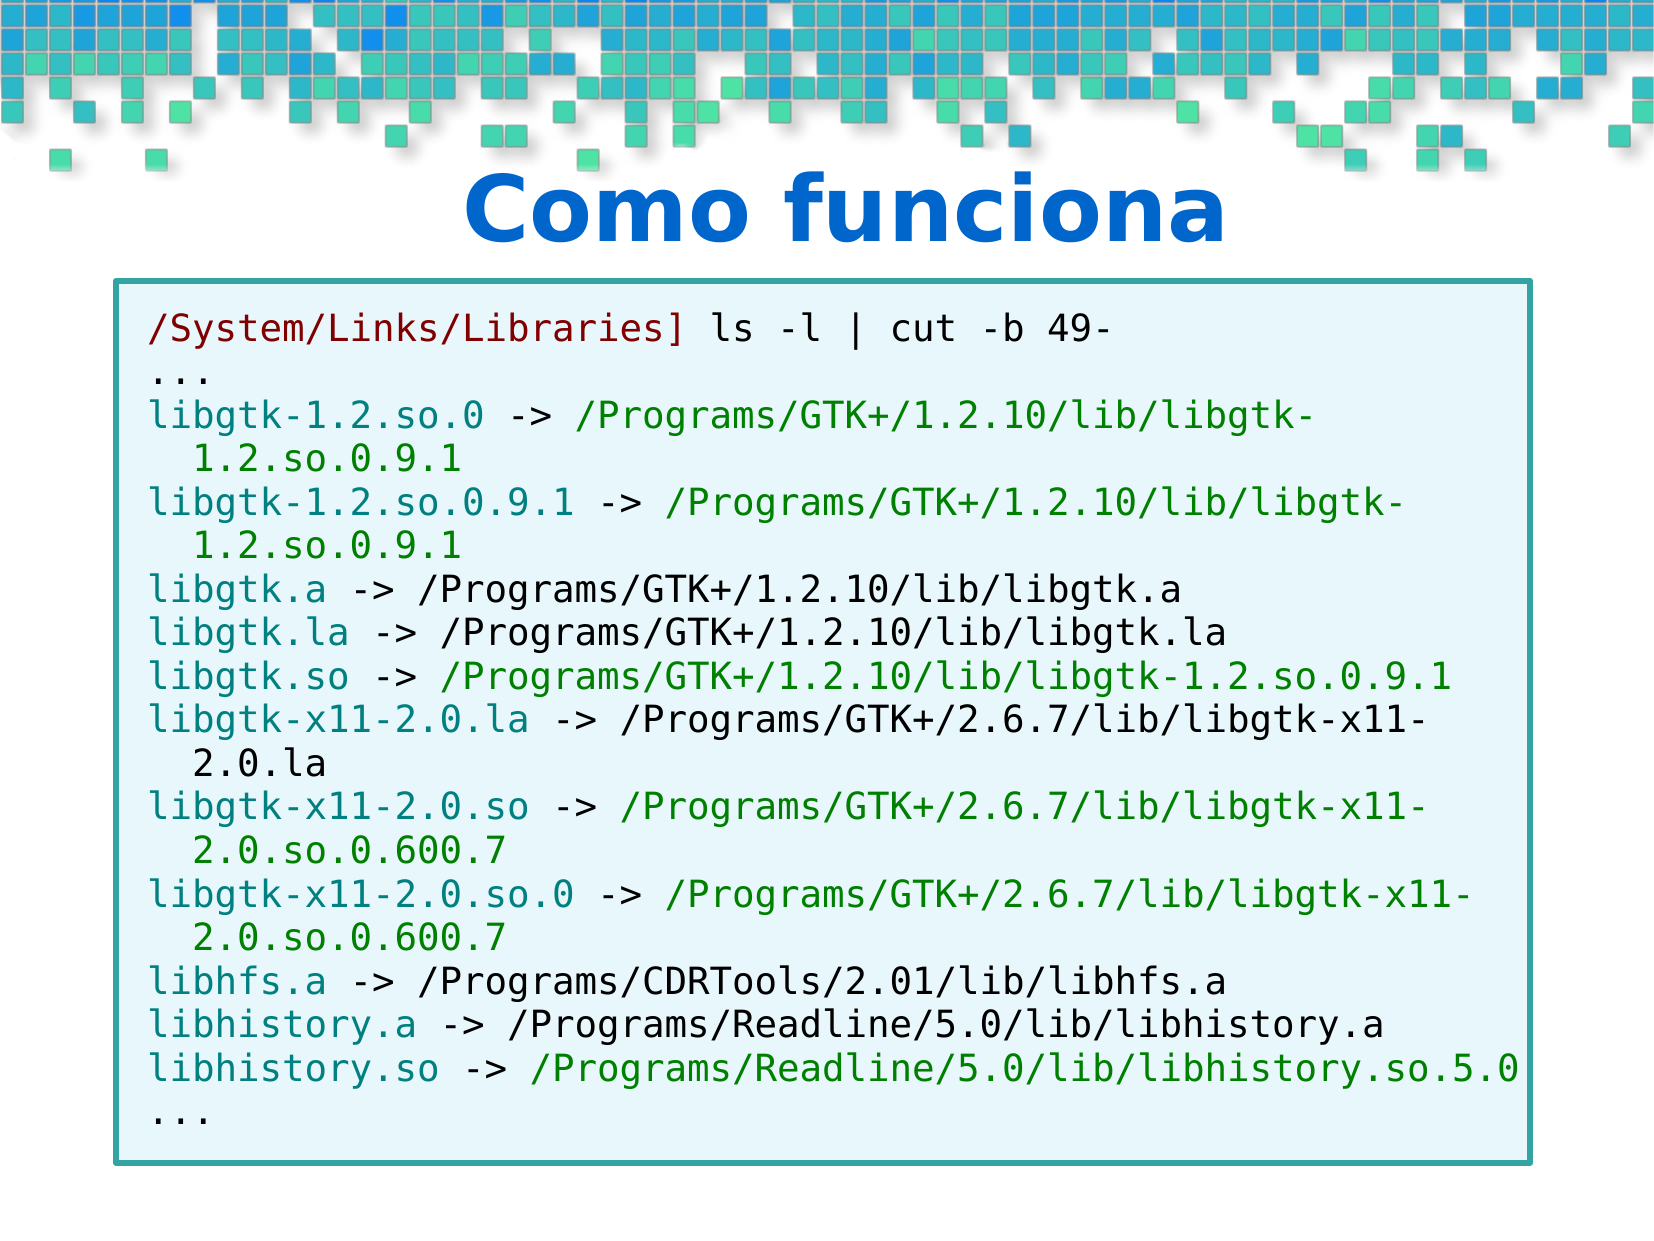

# Como funciona
/System/Links/Libraries] ls -l | cut -b 49-
...
libgtk-1.2.so.0 -> /Programs/GTK+/1.2.10/lib/libgtk-1.2.so.0.9.1
libgtk-1.2.so.0.9.1 -> /Programs/GTK+/1.2.10/lib/libgtk-1.2.so.0.9.1
libgtk.a -> /Programs/GTK+/1.2.10/lib/libgtk.a
libgtk.la -> /Programs/GTK+/1.2.10/lib/libgtk.la
libgtk.so -> /Programs/GTK+/1.2.10/lib/libgtk-1.2.so.0.9.1
libgtk-x11-2.0.la -> /Programs/GTK+/2.6.7/lib/libgtk-x11-2.0.la
libgtk-x11-2.0.so -> /Programs/GTK+/2.6.7/lib/libgtk-x11-2.0.so.0.600.7
libgtk-x11-2.0.so.0 -> /Programs/GTK+/2.6.7/lib/libgtk-x11-2.0.so.0.600.7
libhfs.a -> /Programs/CDRTools/2.01/lib/libhfs.a
libhistory.a -> /Programs/Readline/5.0/lib/libhistory.a
libhistory.so -> /Programs/Readline/5.0/lib/libhistory.so.5.0
...